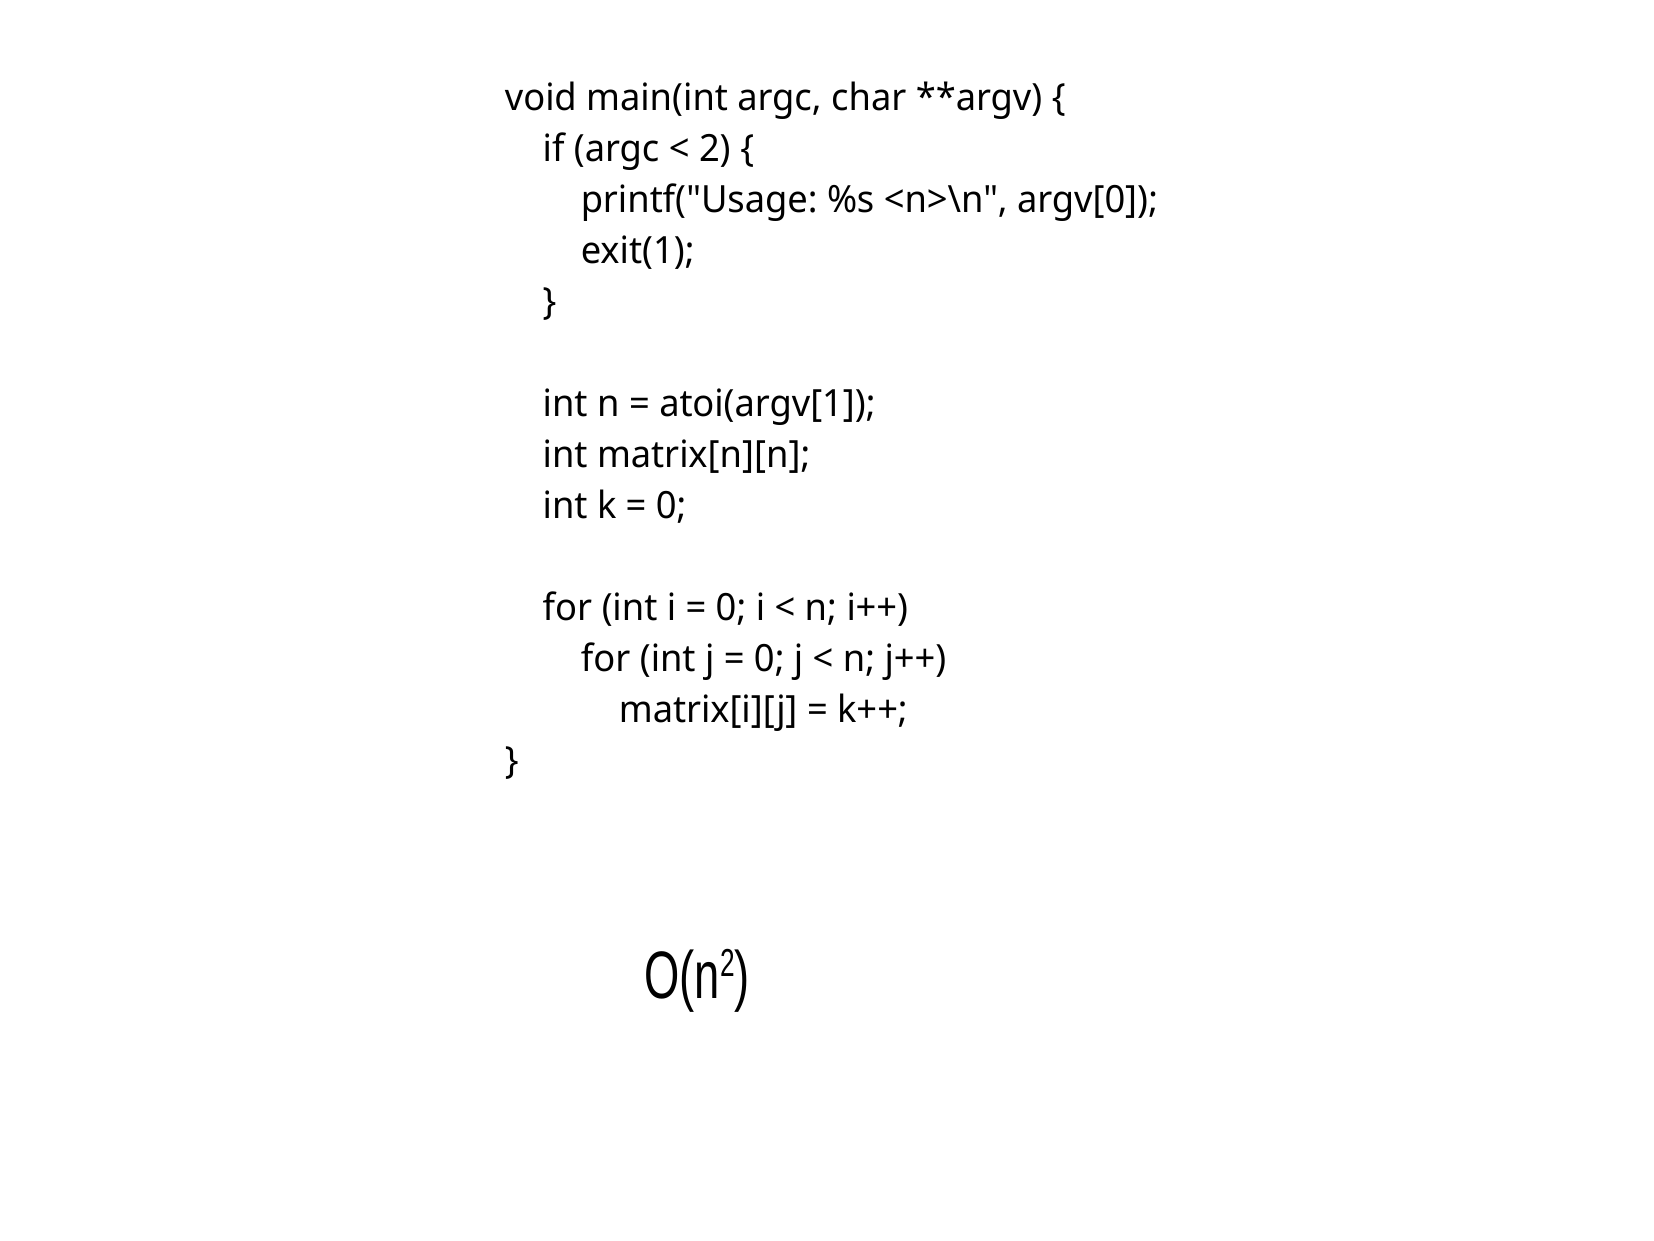

void main(int argc, char **argv) {
 if (argc < 2) {
 printf("Usage: %s <n>\n", argv[0]);
 exit(1);
 }
 int n = atoi(argv[1]);
 int matrix[n][n];
 int k = 0;
 for (int i = 0; i < n; i++)
 for (int j = 0; j < n; j++)
 matrix[i][j] = k++;
}
O(n2)